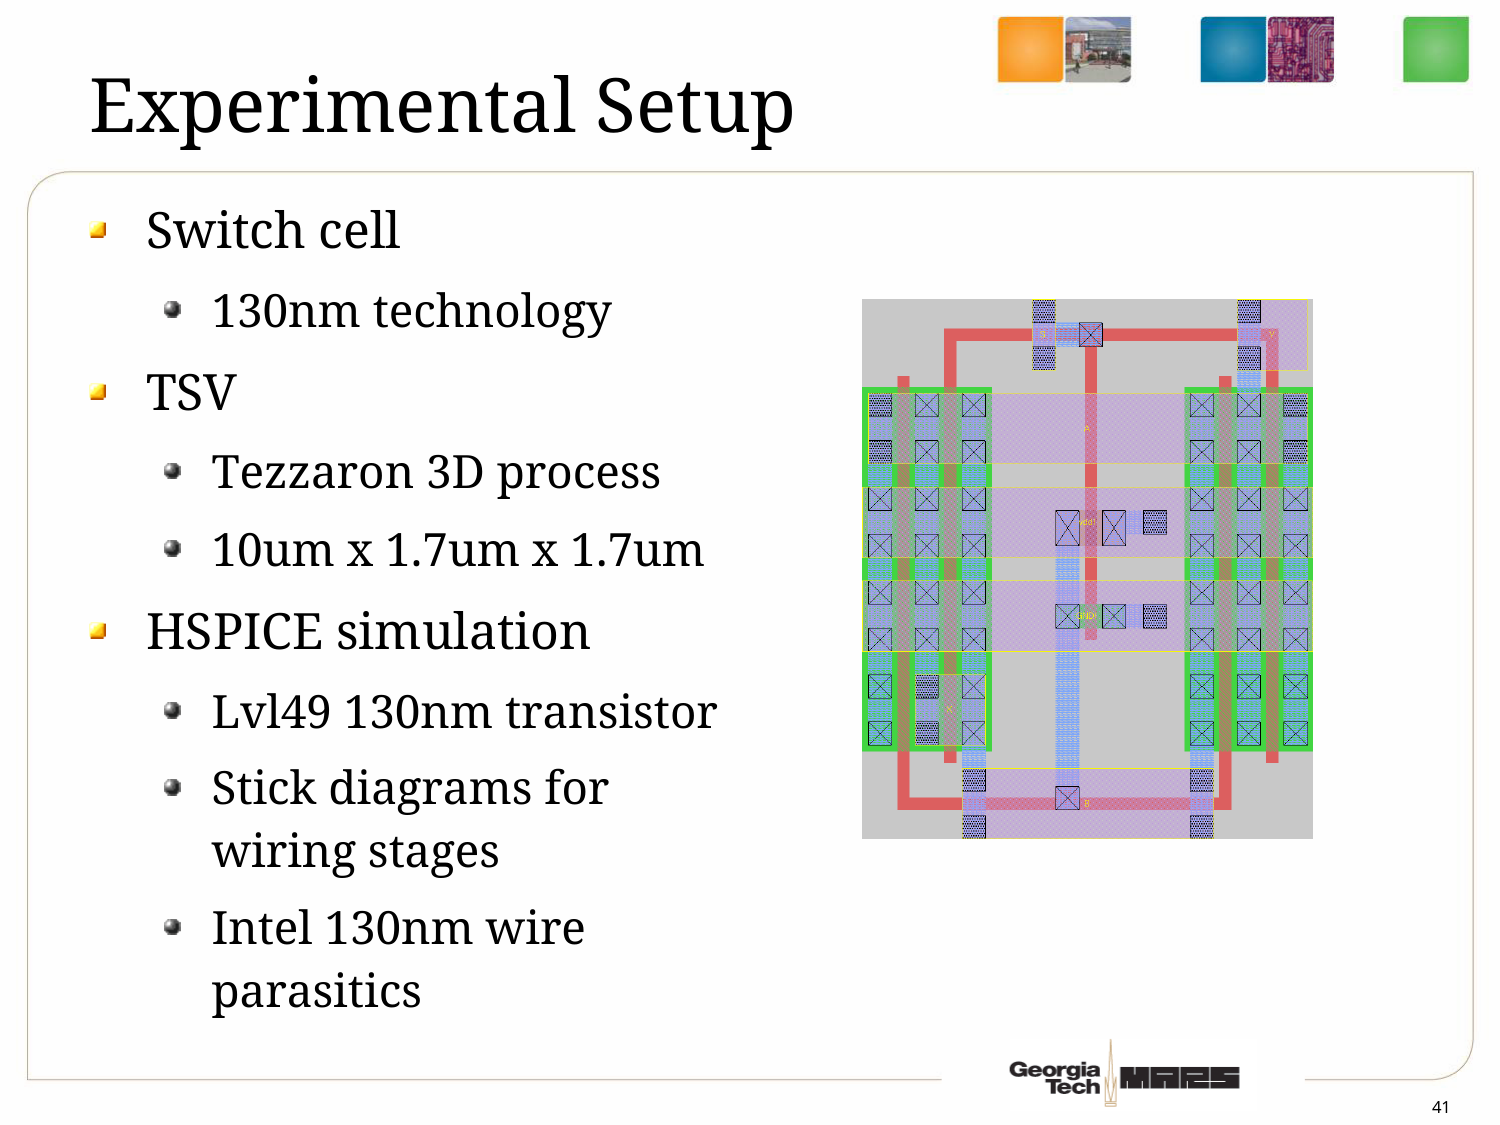

# Experimental Setup
Switch cell
130nm technology
TSV
Tezzaron 3D process
10um x 1.7um x 1.7um
HSPICE simulation
Lvl49 130nm transistor
Stick diagrams for wiring stages
Intel 130nm wire parasitics
41